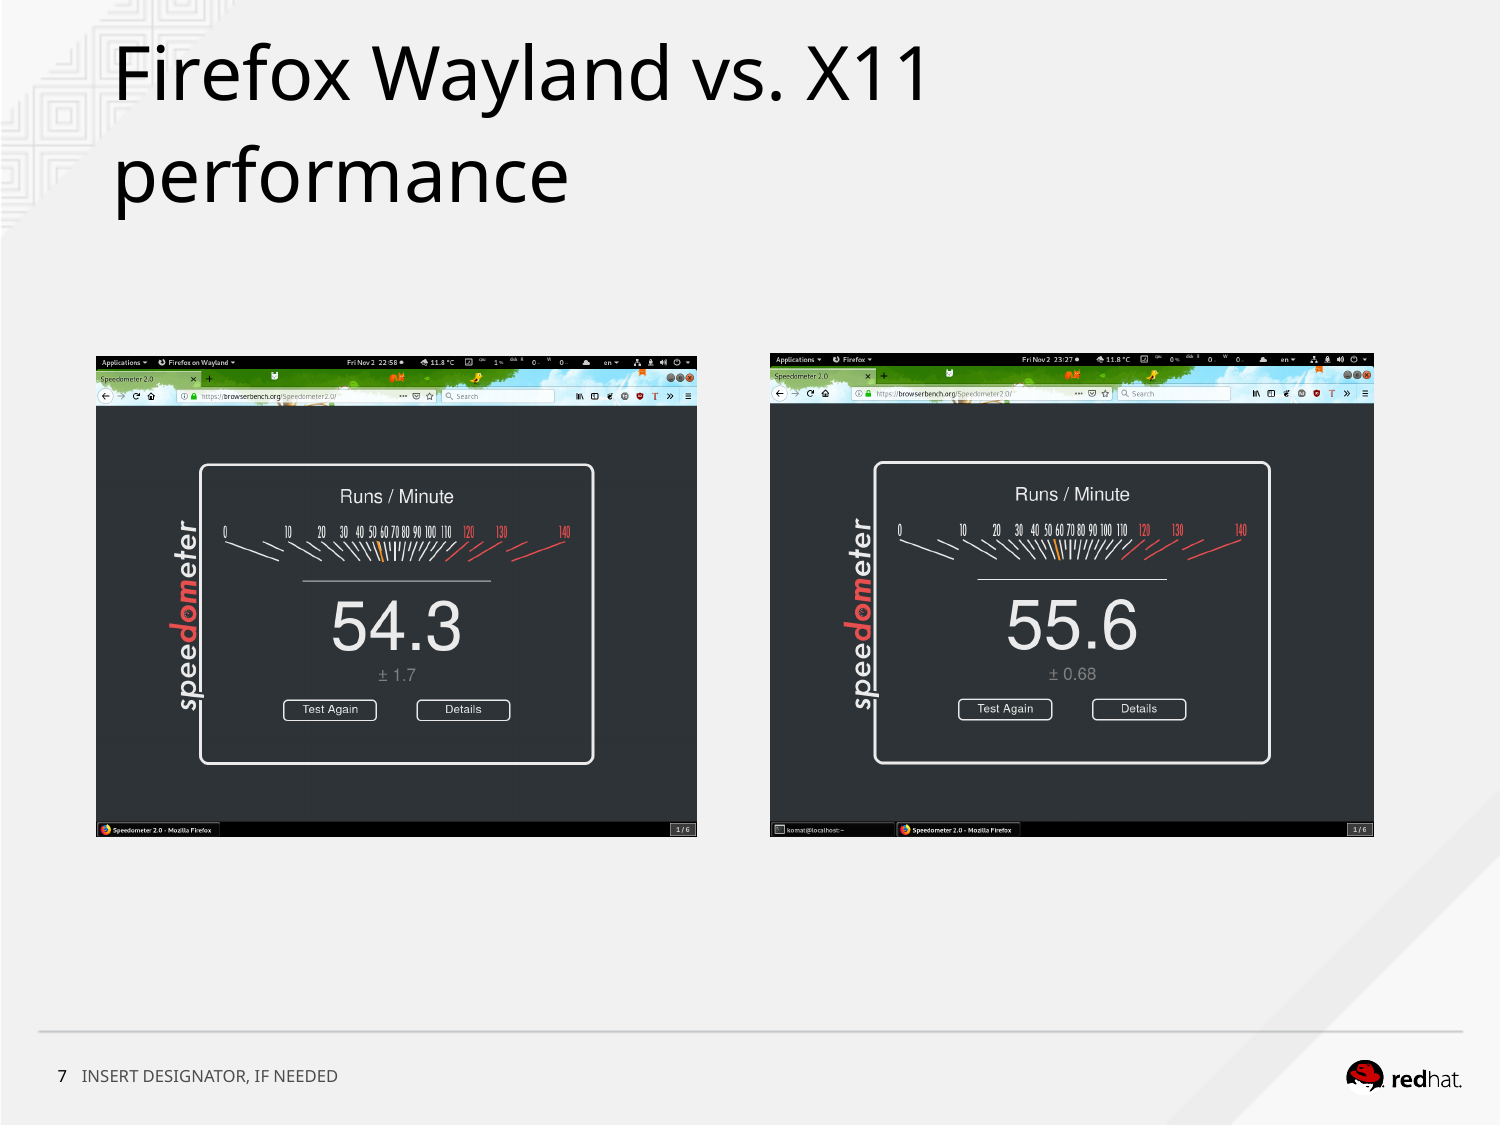

# Firefox Wayland vs. X11 performance
7
INSERT DESIGNATOR, IF NEEDED